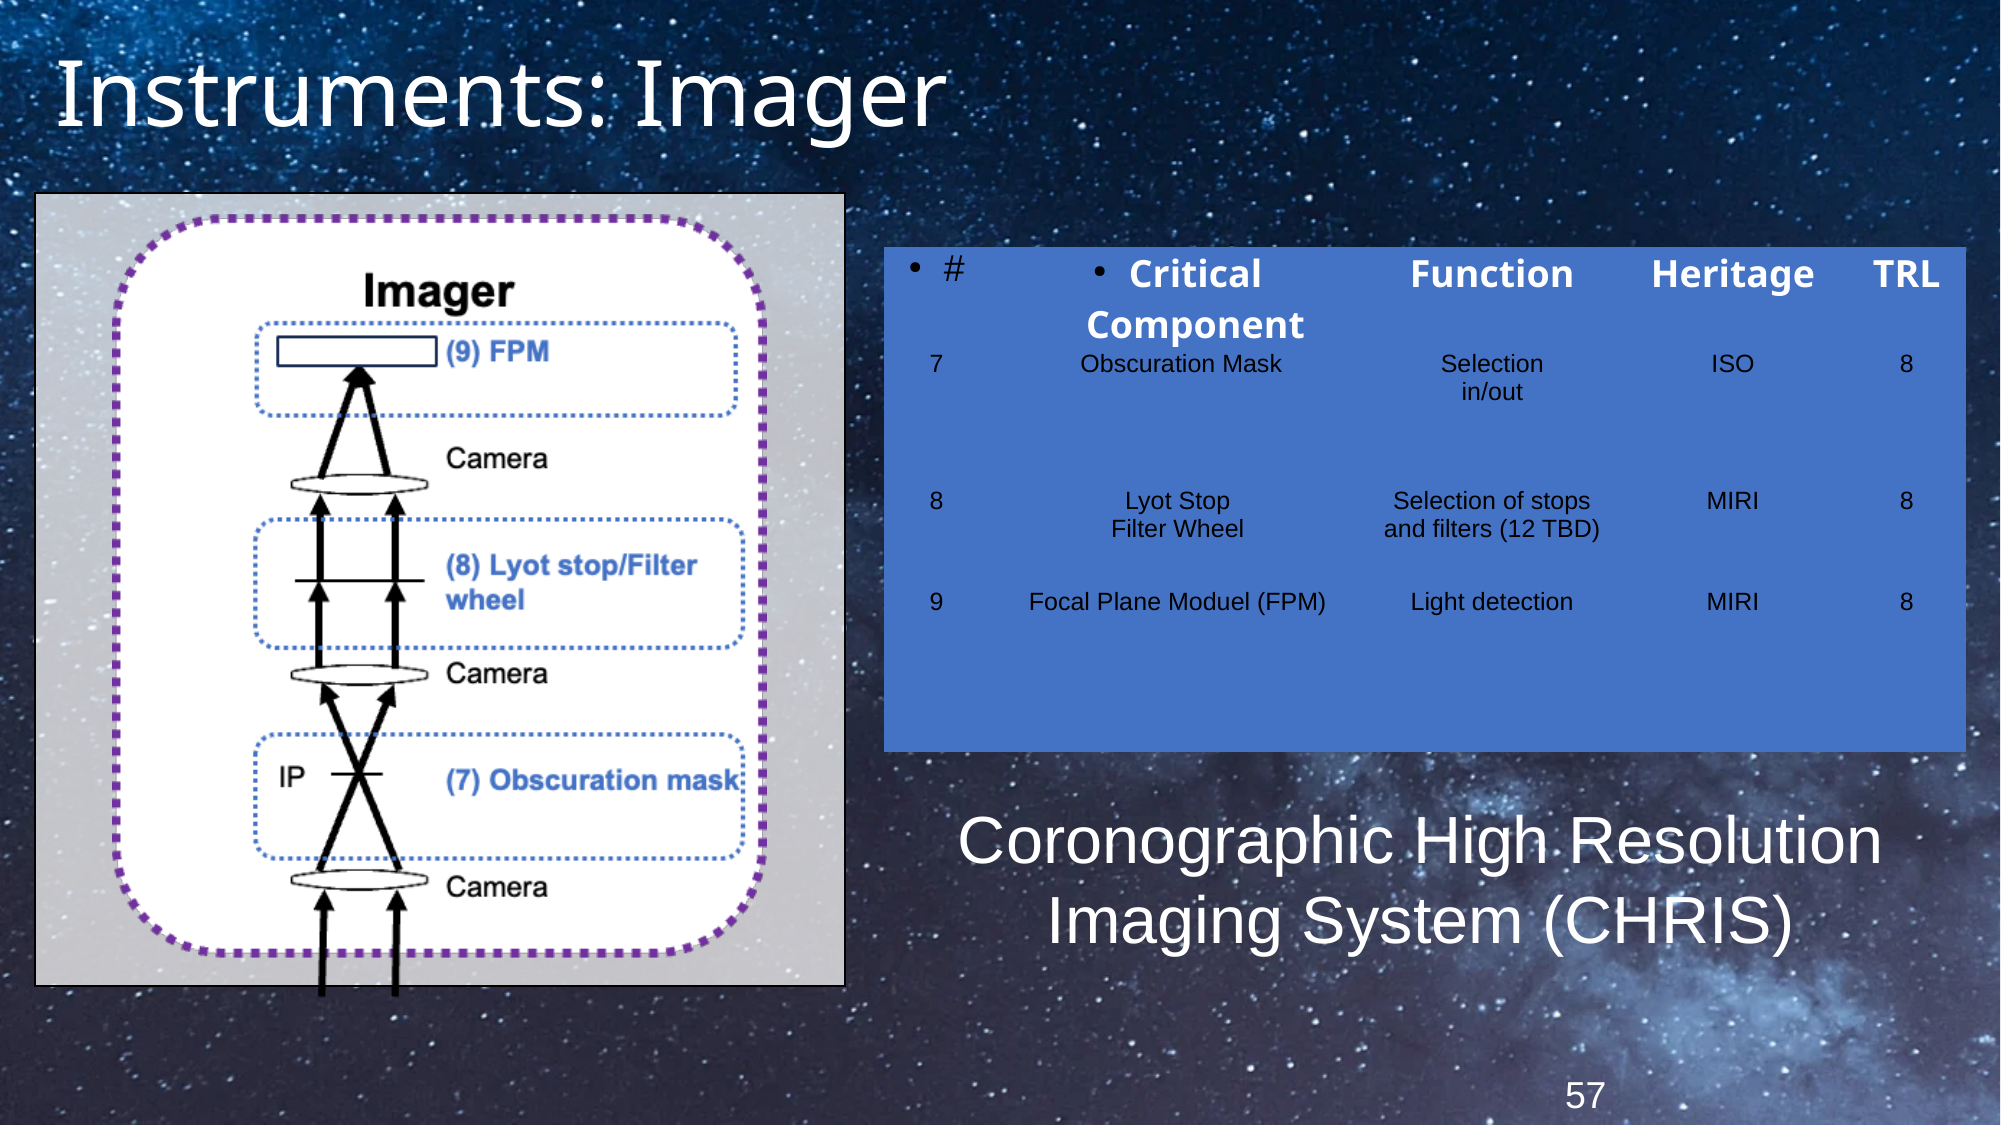

# Instruments: Imager
| # | Critical Component | Function | Heritage | TRL |
| --- | --- | --- | --- | --- |
| 7 | Obscuration Mask | Selection in/out | ISO | 8 |
| 8 | Lyot Stop Filter Wheel | Selection of stops and filters (12 TBD) | MIRI | 8 |
| 9 | Focal Plane Moduel (FPM) | Light detection | MIRI | 8 |
Coronographic High Resolution Imaging System (CHRIS)
49